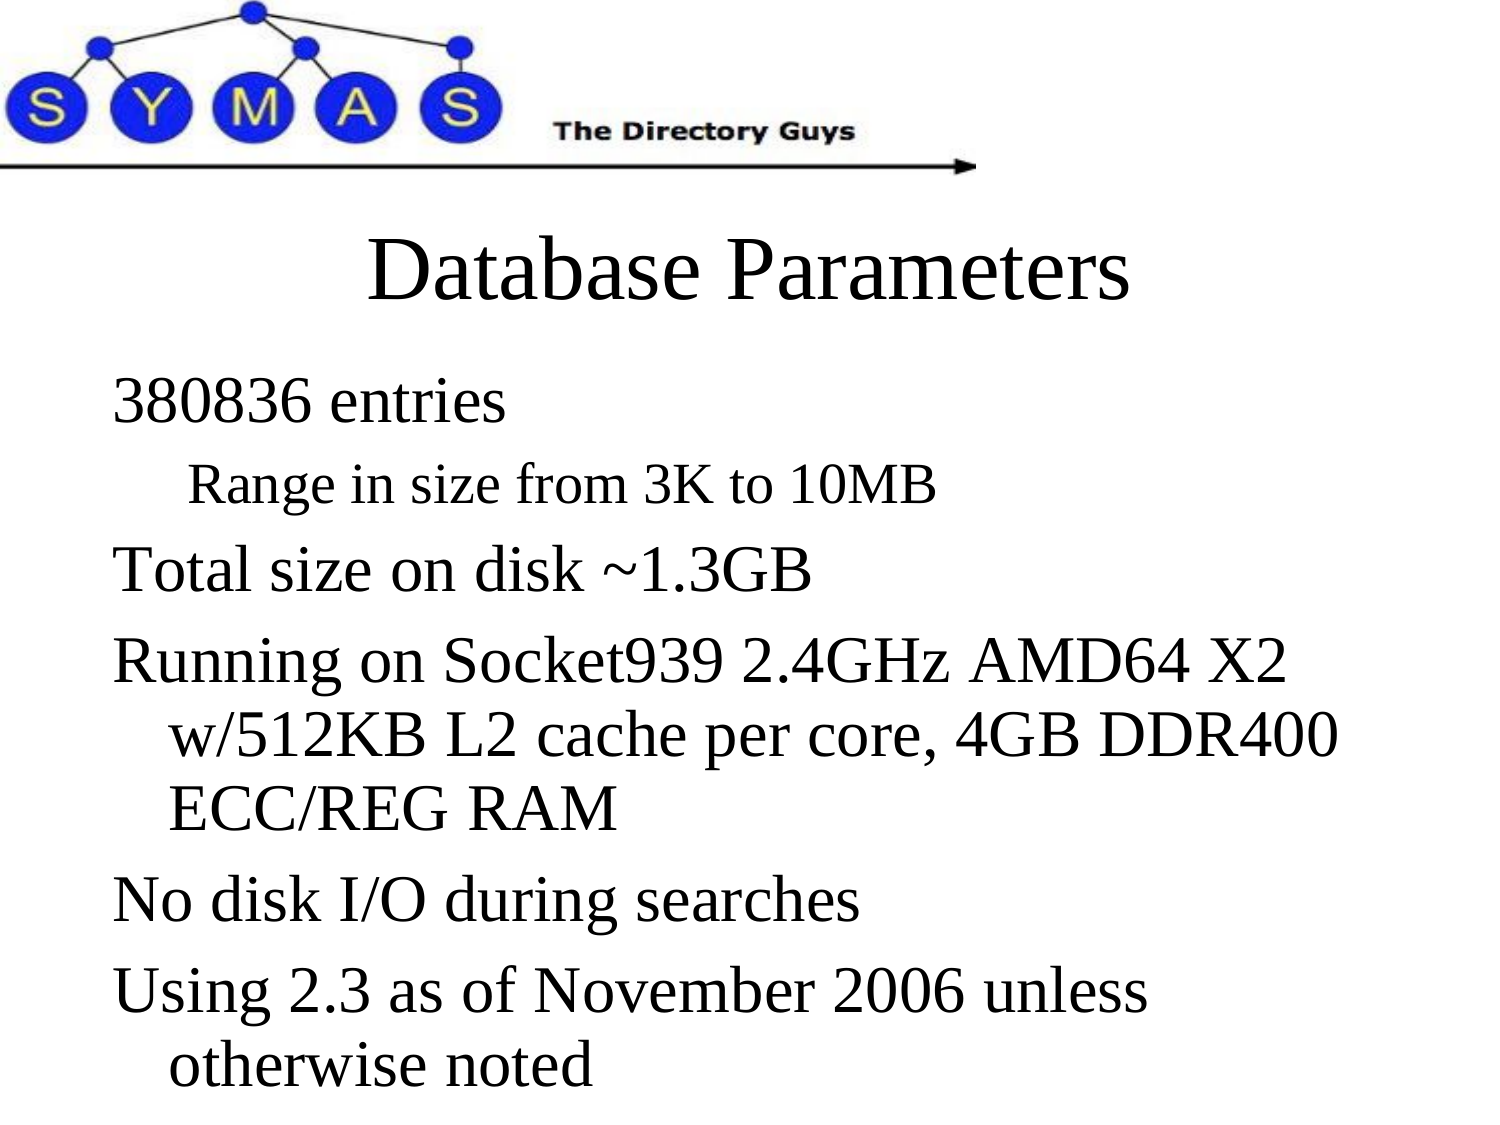

# Database Parameters
380836 entries
Range in size from 3K to 10MB
Total size on disk ~1.3GB
Running on Socket939 2.4GHz AMD64 X2 w/512KB L2 cache per core, 4GB DDR400 ECC/REG RAM
No disk I/O during searches
Using 2.3 as of November 2006 unless otherwise noted